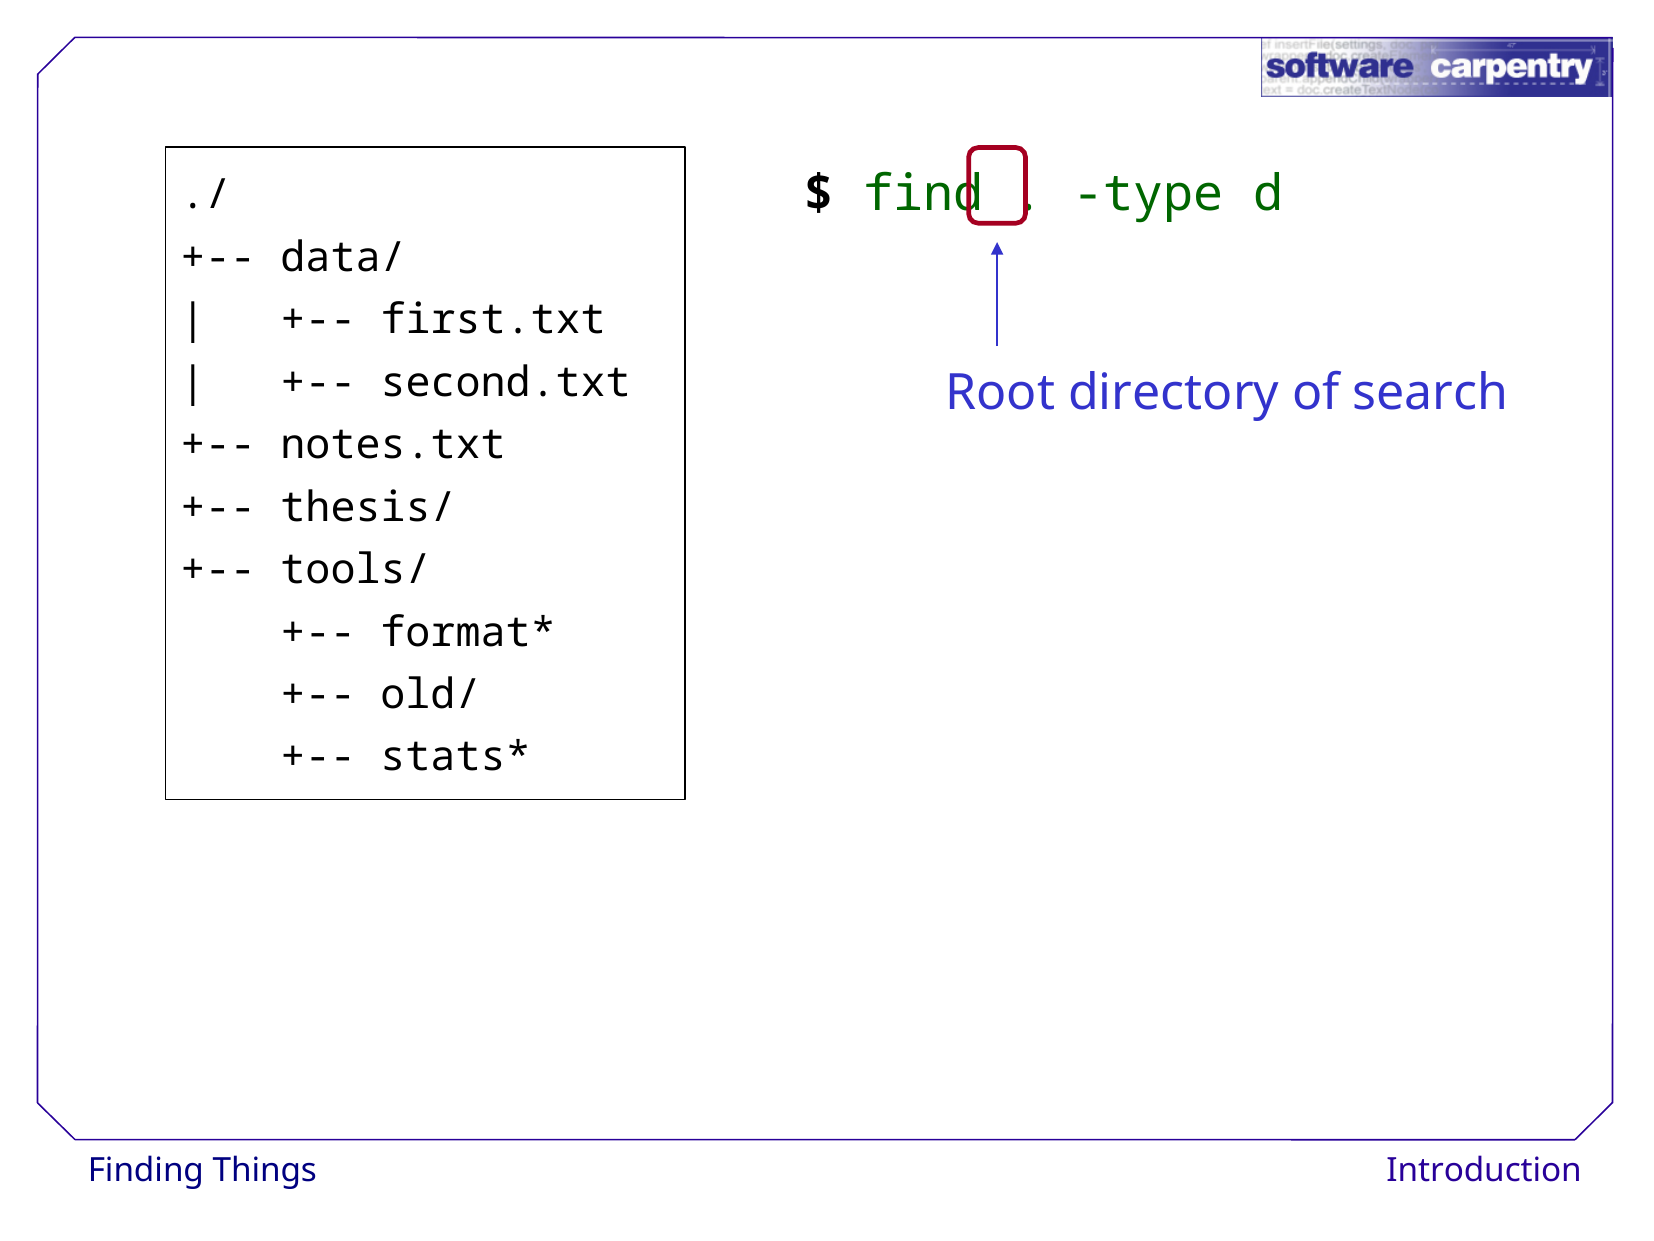

$ find . -type d
./
+-- data/
| +-- first.txt
| +-- second.txt
+-- notes.txt
+-- thesis/
+-- tools/
 +-- format*
 +-- old/
 +-- stats*
Root directory of search